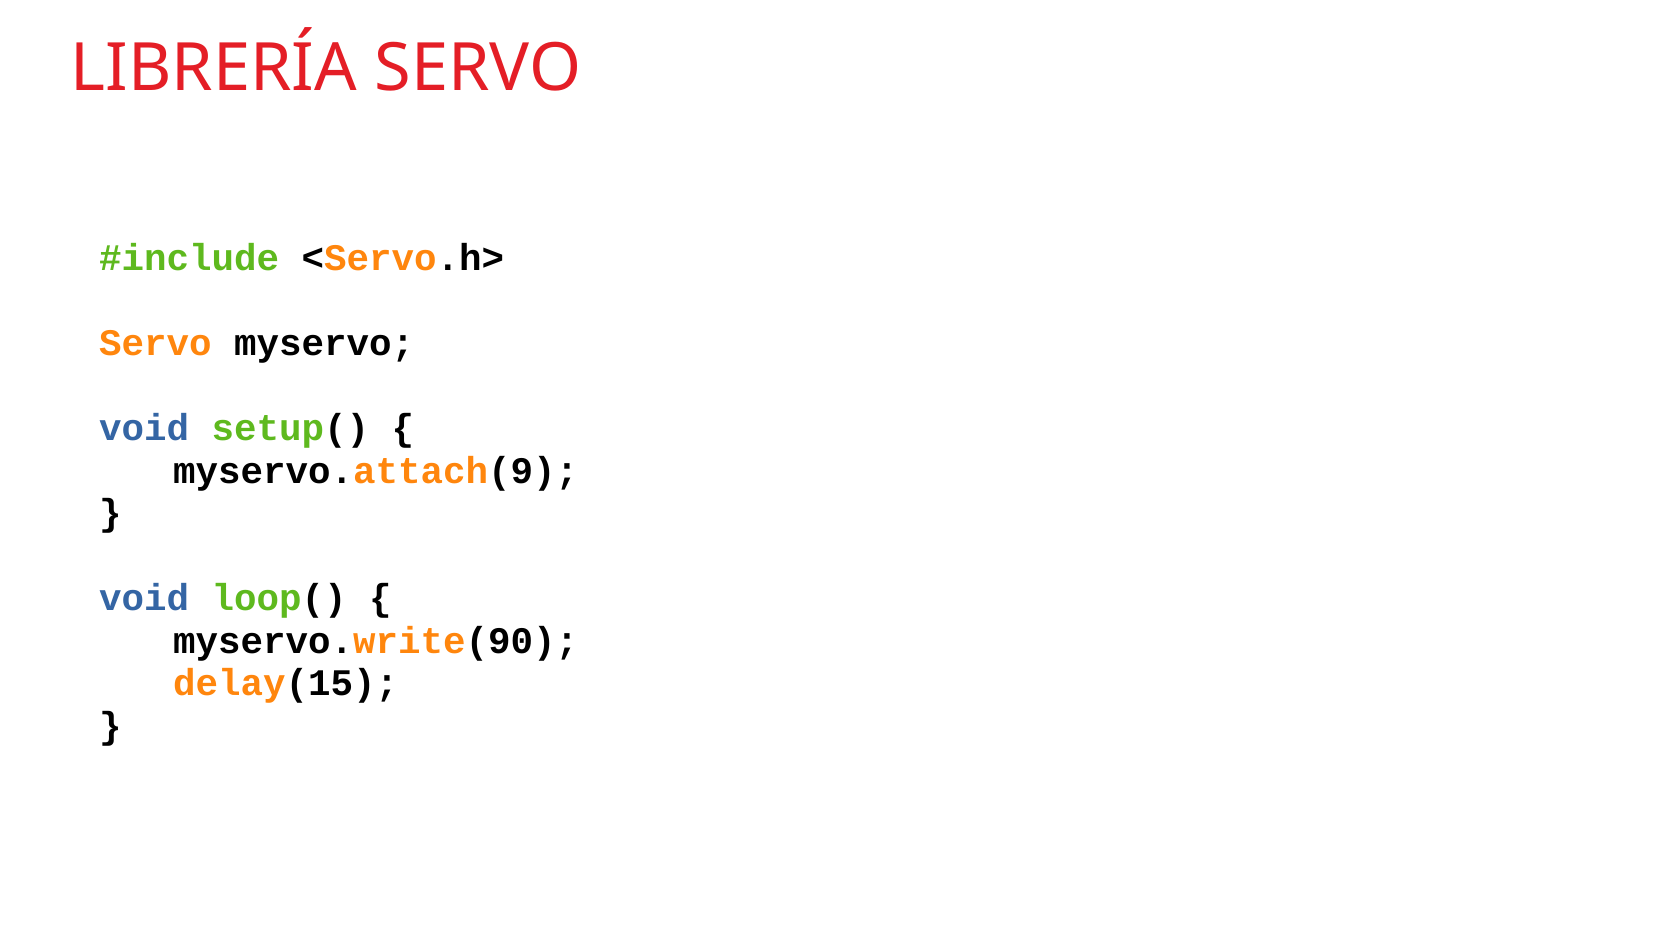

# LIBRERÍA SERVO
#include <Servo.h>
Servo myservo;
void setup() {
	myservo.attach(9);
}
void loop() {
	myservo.write(90);
	delay(15);
}